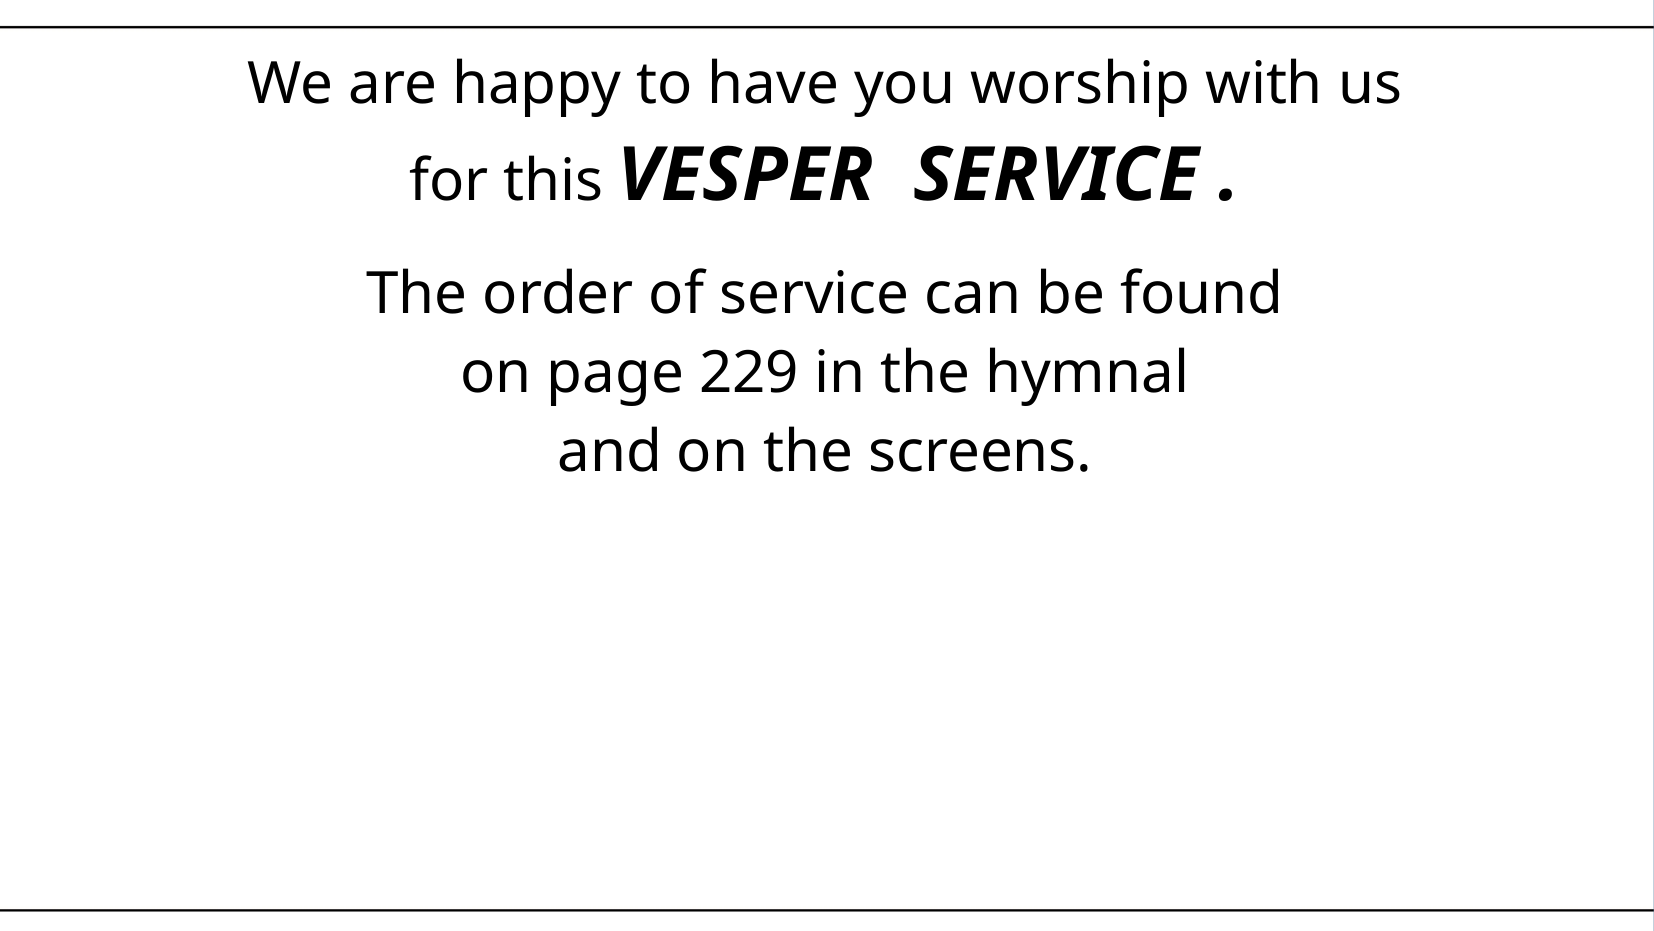

We are happy to have you worship with us
for this VESPER SERVICE .
The order of service can be found
on page 229 in the hymnal
and on the screens.